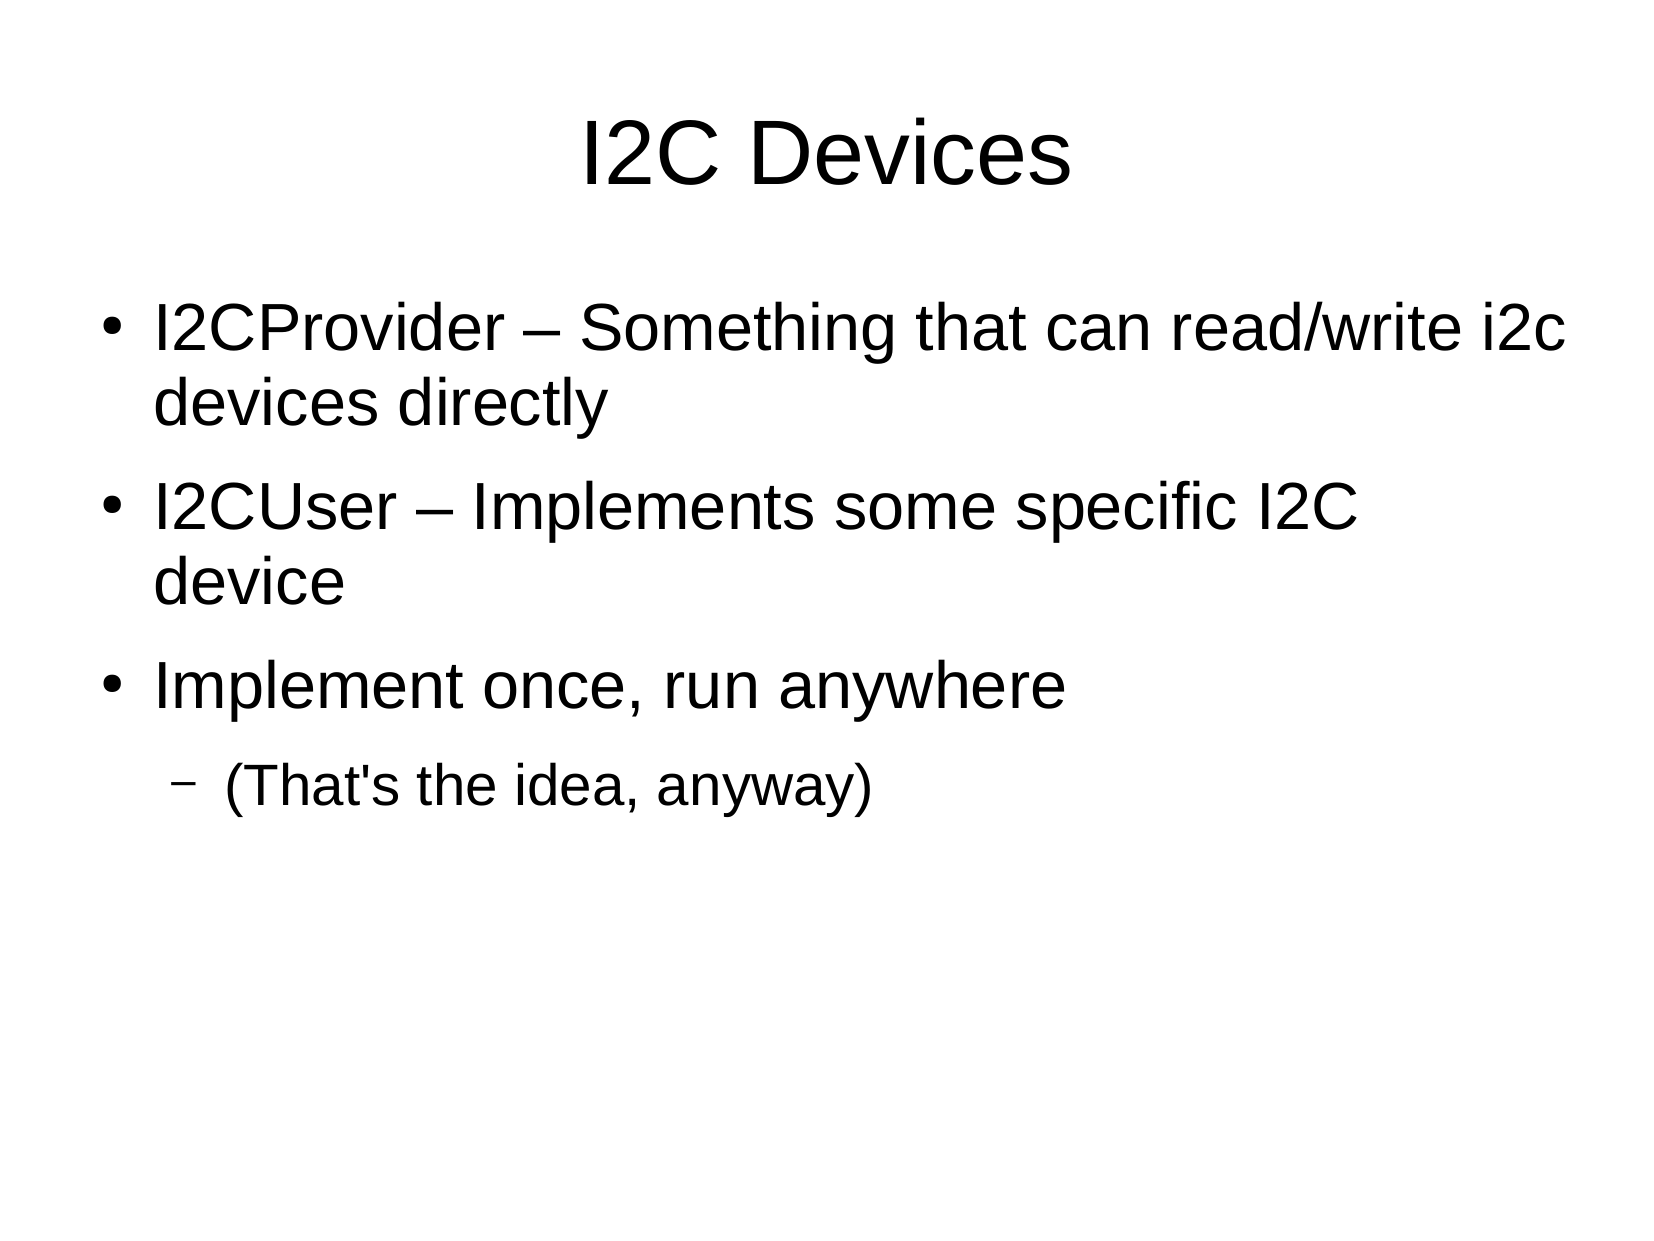

# I2C Devices
I2CProvider – Something that can read/write i2c devices directly
I2CUser – Implements some specific I2C device
Implement once, run anywhere
(That's the idea, anyway)